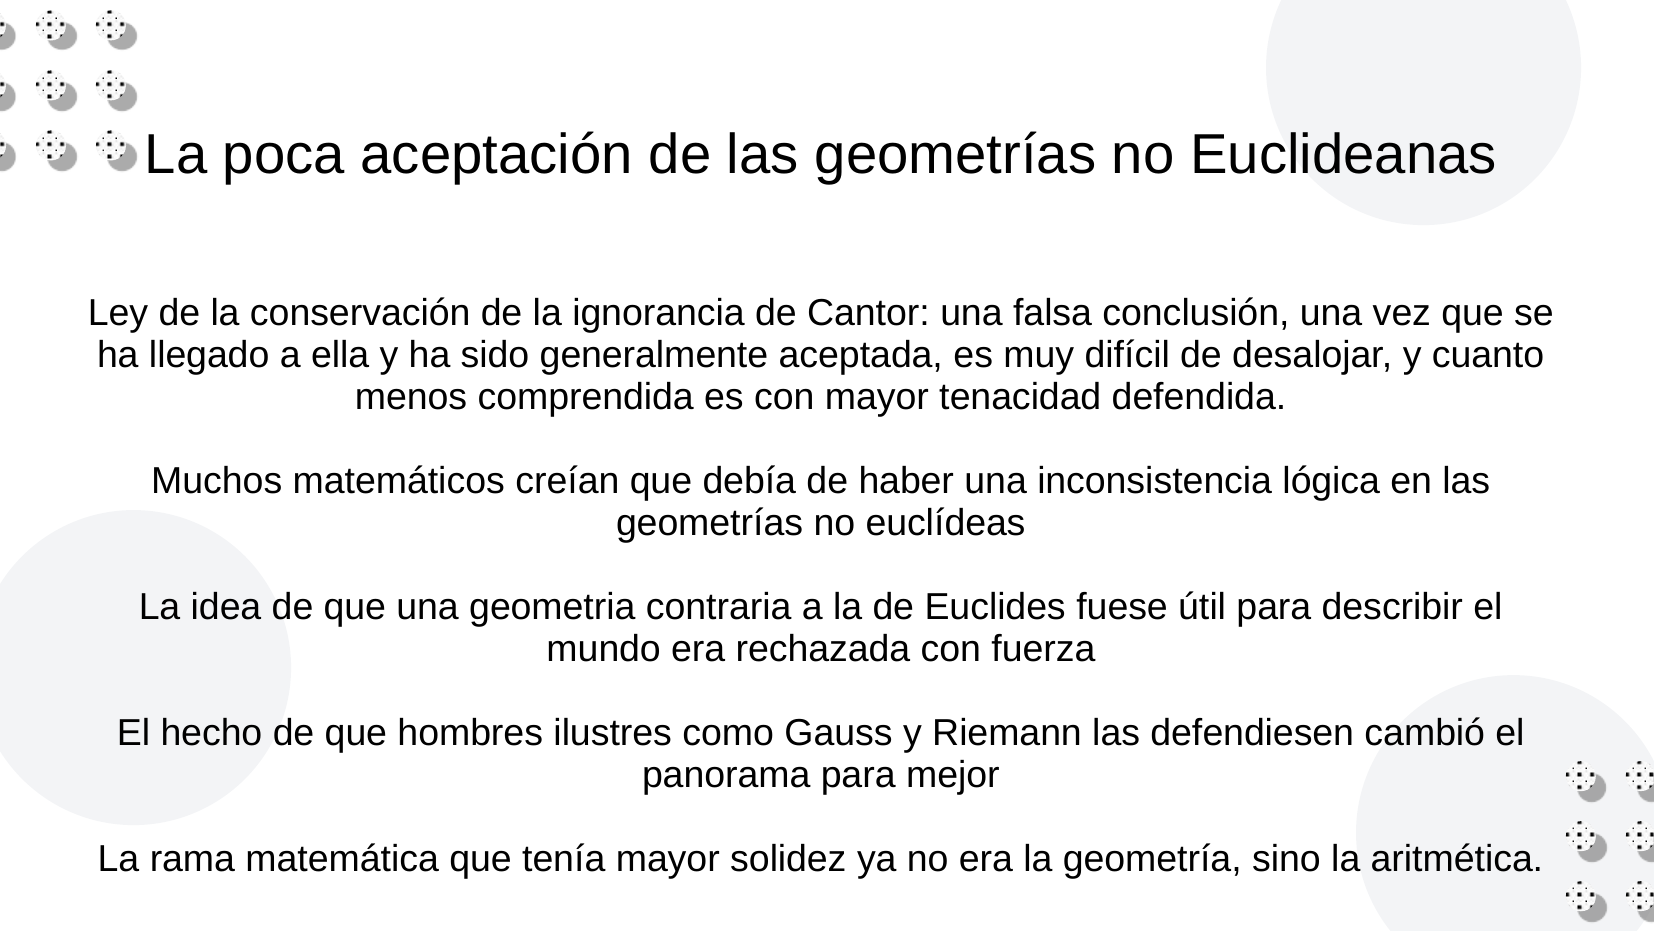

# La poca aceptación de las geometrías no Euclideanas
Ley de la conservación de la ignorancia de Cantor: una falsa conclusión, una vez que se ha llegado a ella y ha sido generalmente acep­tada, es muy difícil de desalojar, y cuanto menos comprendida es con mayor tenacidad defendida.
Muchos matemáticos creían que debía de haber una inconsistencia lógica en las geometrías no euclídeas
La idea de que una geometria contraria a la de Euclides fuese útil para describir el mundo era rechazada con fuerza
El hecho de que hombres ilustres como Gauss y Riemann las defendiesen cambió el panorama para mejor
La rama matemática que tenía mayor solidez ya no era la geometría, sino la aritmética.